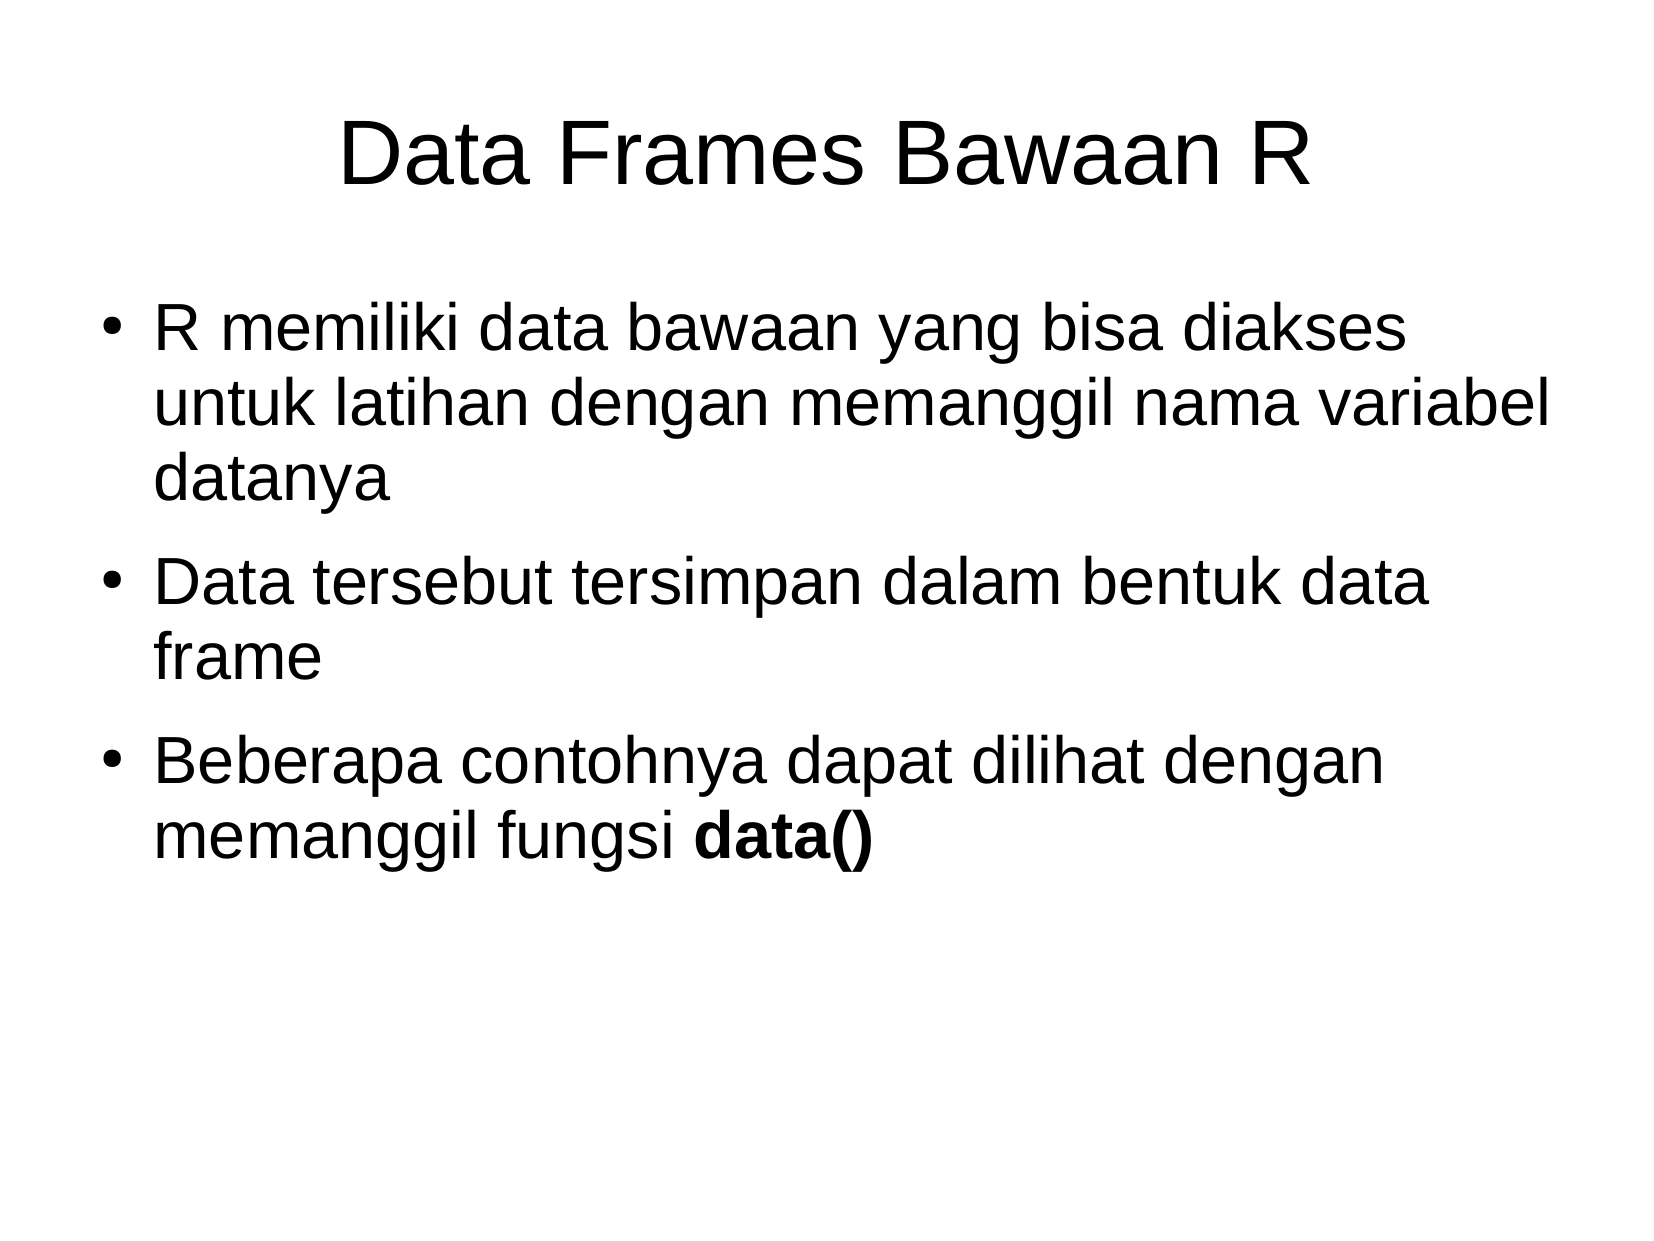

# Data Frames Bawaan R
R memiliki data bawaan yang bisa diakses untuk latihan dengan memanggil nama variabel datanya
Data tersebut tersimpan dalam bentuk data frame
Beberapa contohnya dapat dilihat dengan memanggil fungsi data()